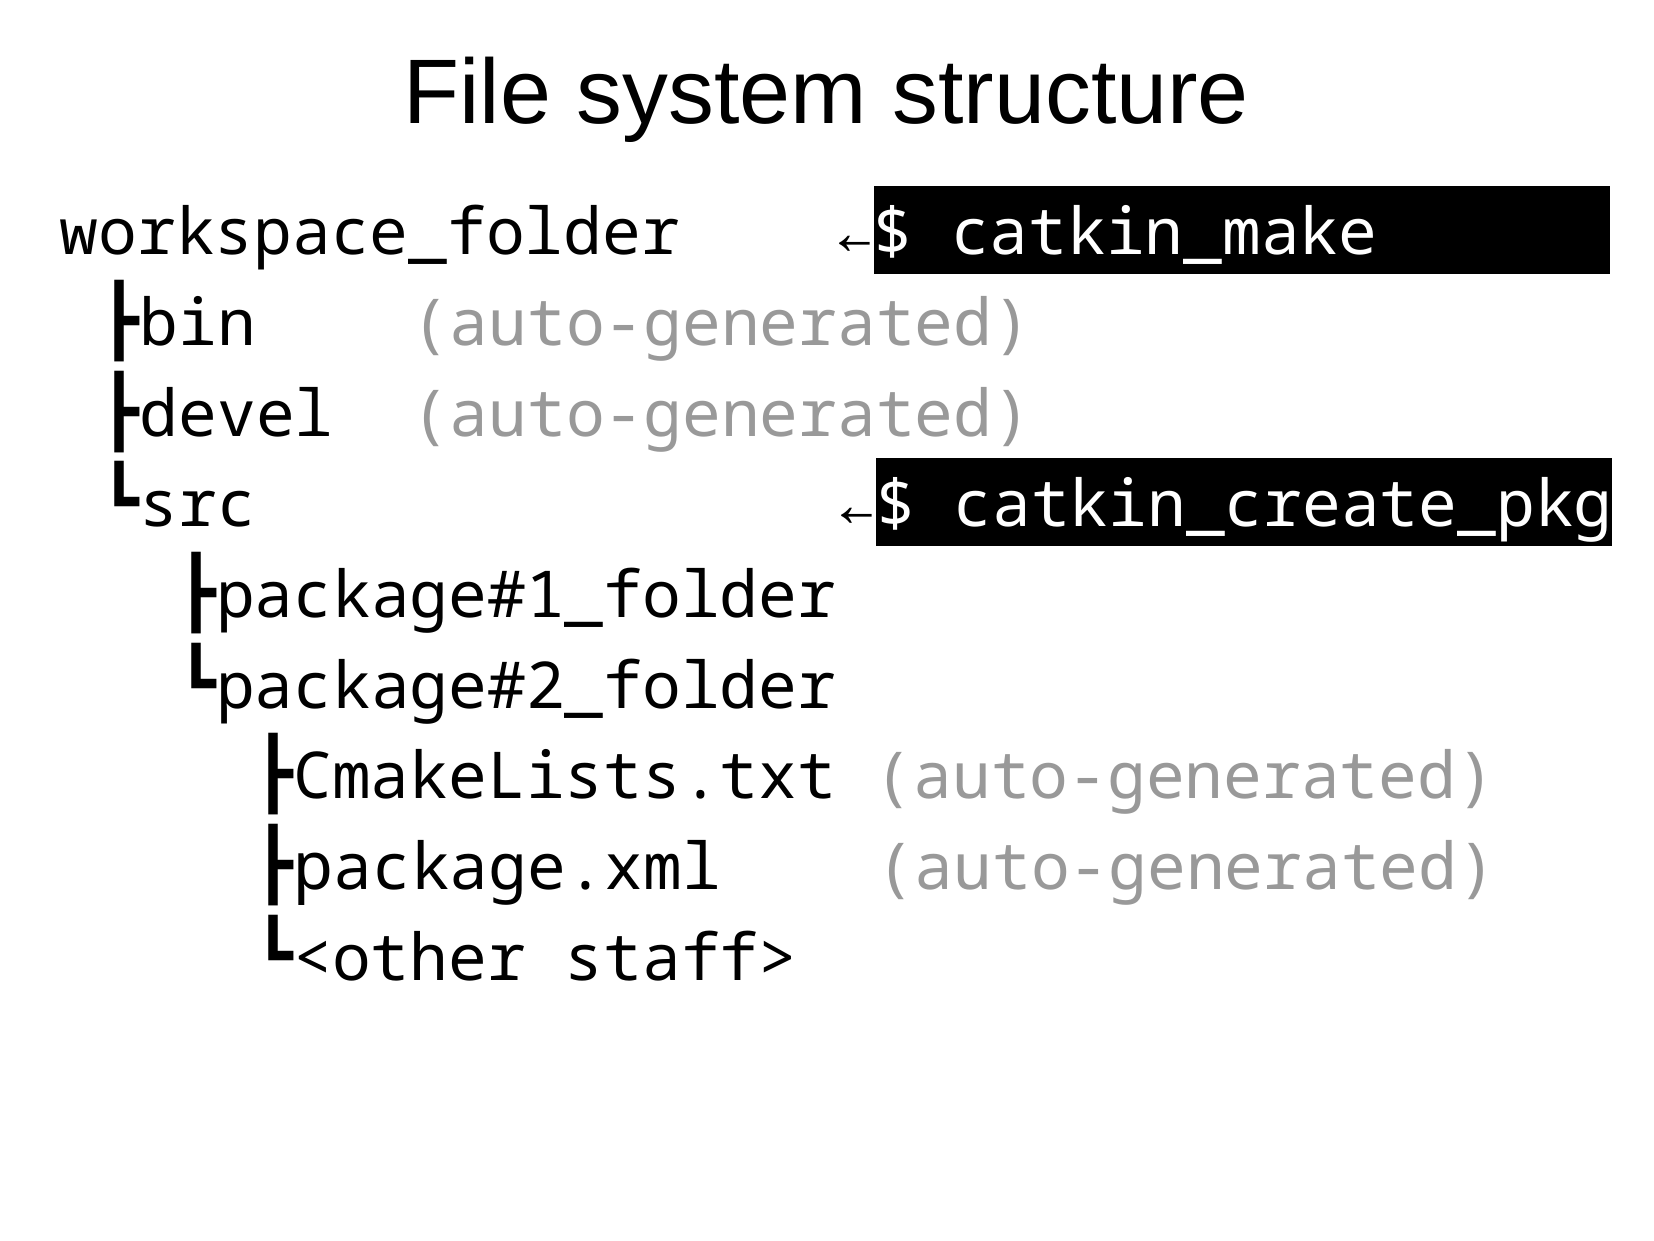

# File system structure
workspace_folder ←$ catkin_make
 ┣bin (auto-generated)
 ┣devel (auto-generated)
 ┗src ←$ catkin_create_pkg
 ┣package#1_folder
 ┗package#2_folder
 ┣CmakeLists.txt (auto-generated)
 ┣package.xml (auto-generated)
 ┗<other staff>